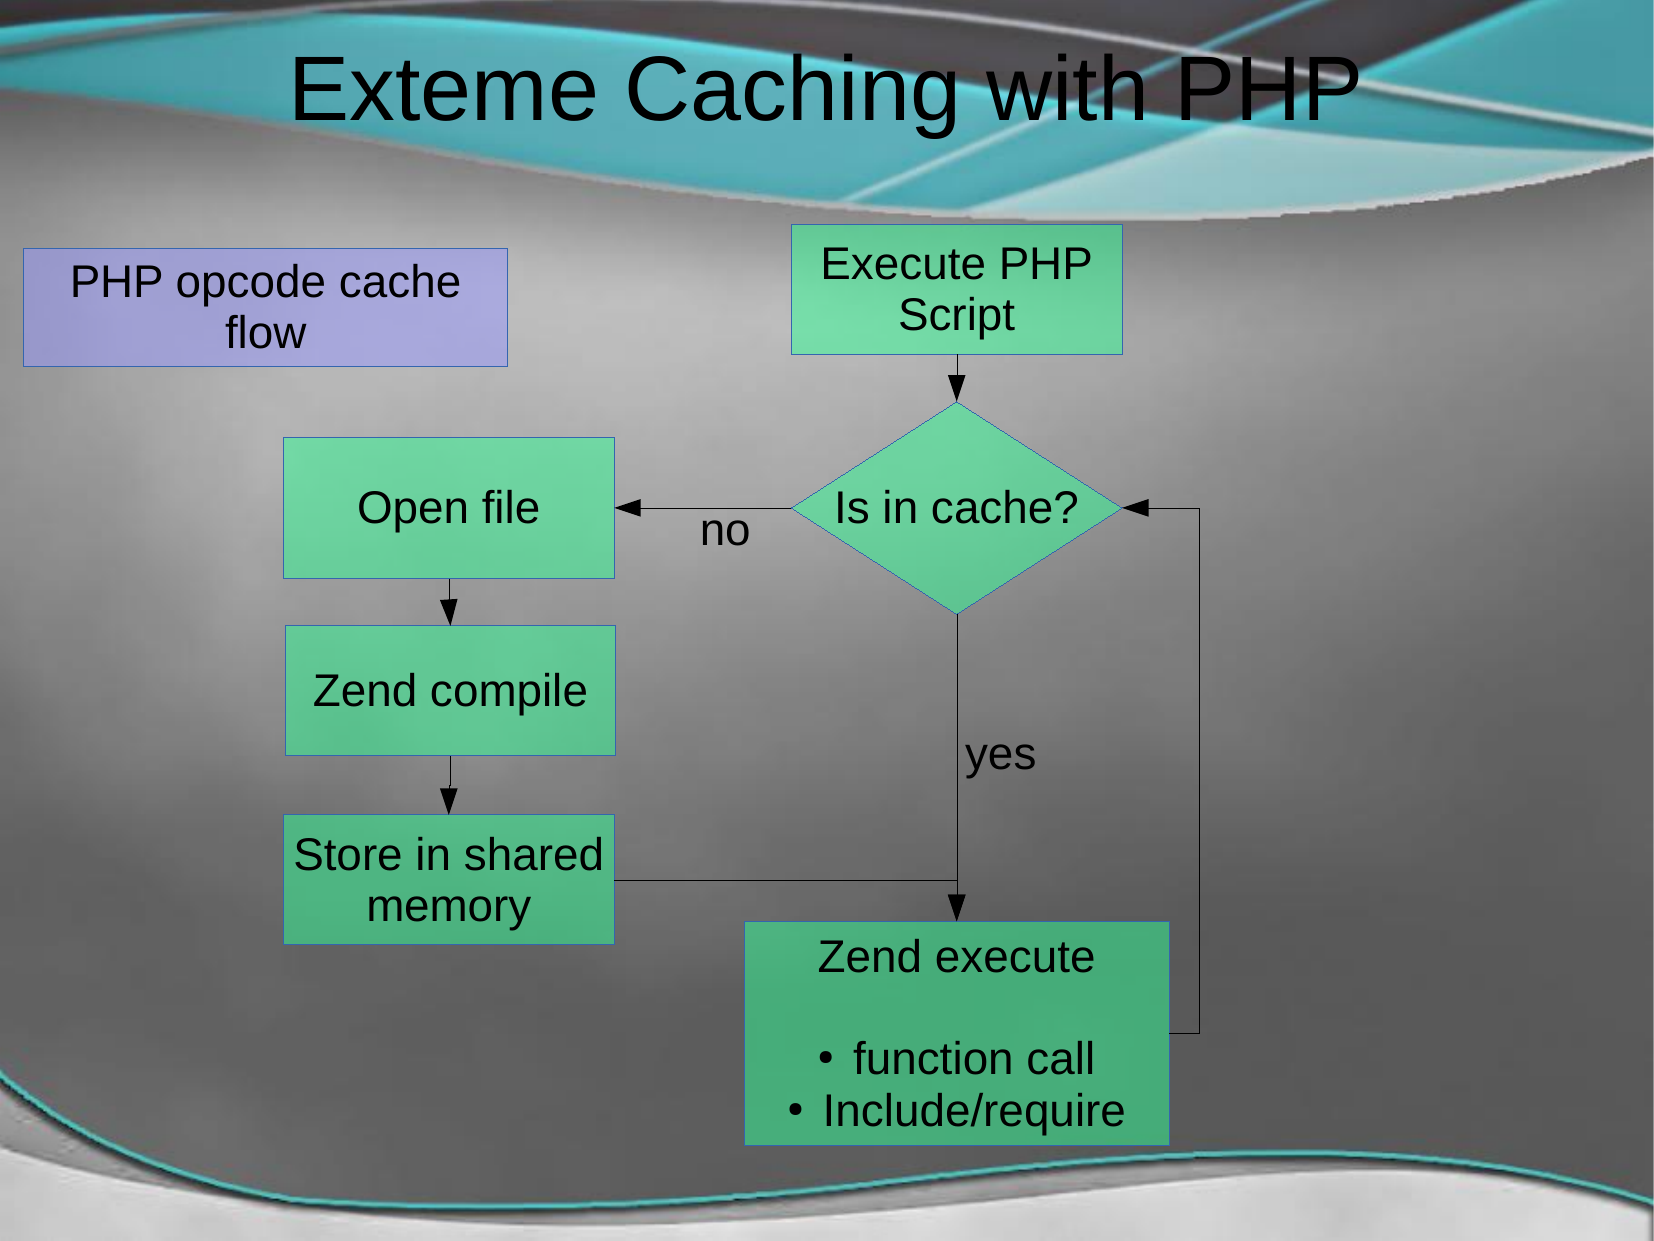

# Exteme Caching with PHP
Execute PHP
Script
PHP opcode cache
flow
Is in cache?
Open file
no
Zend compile
yes
Store in shared
memory
Zend execute
function call
Include/require